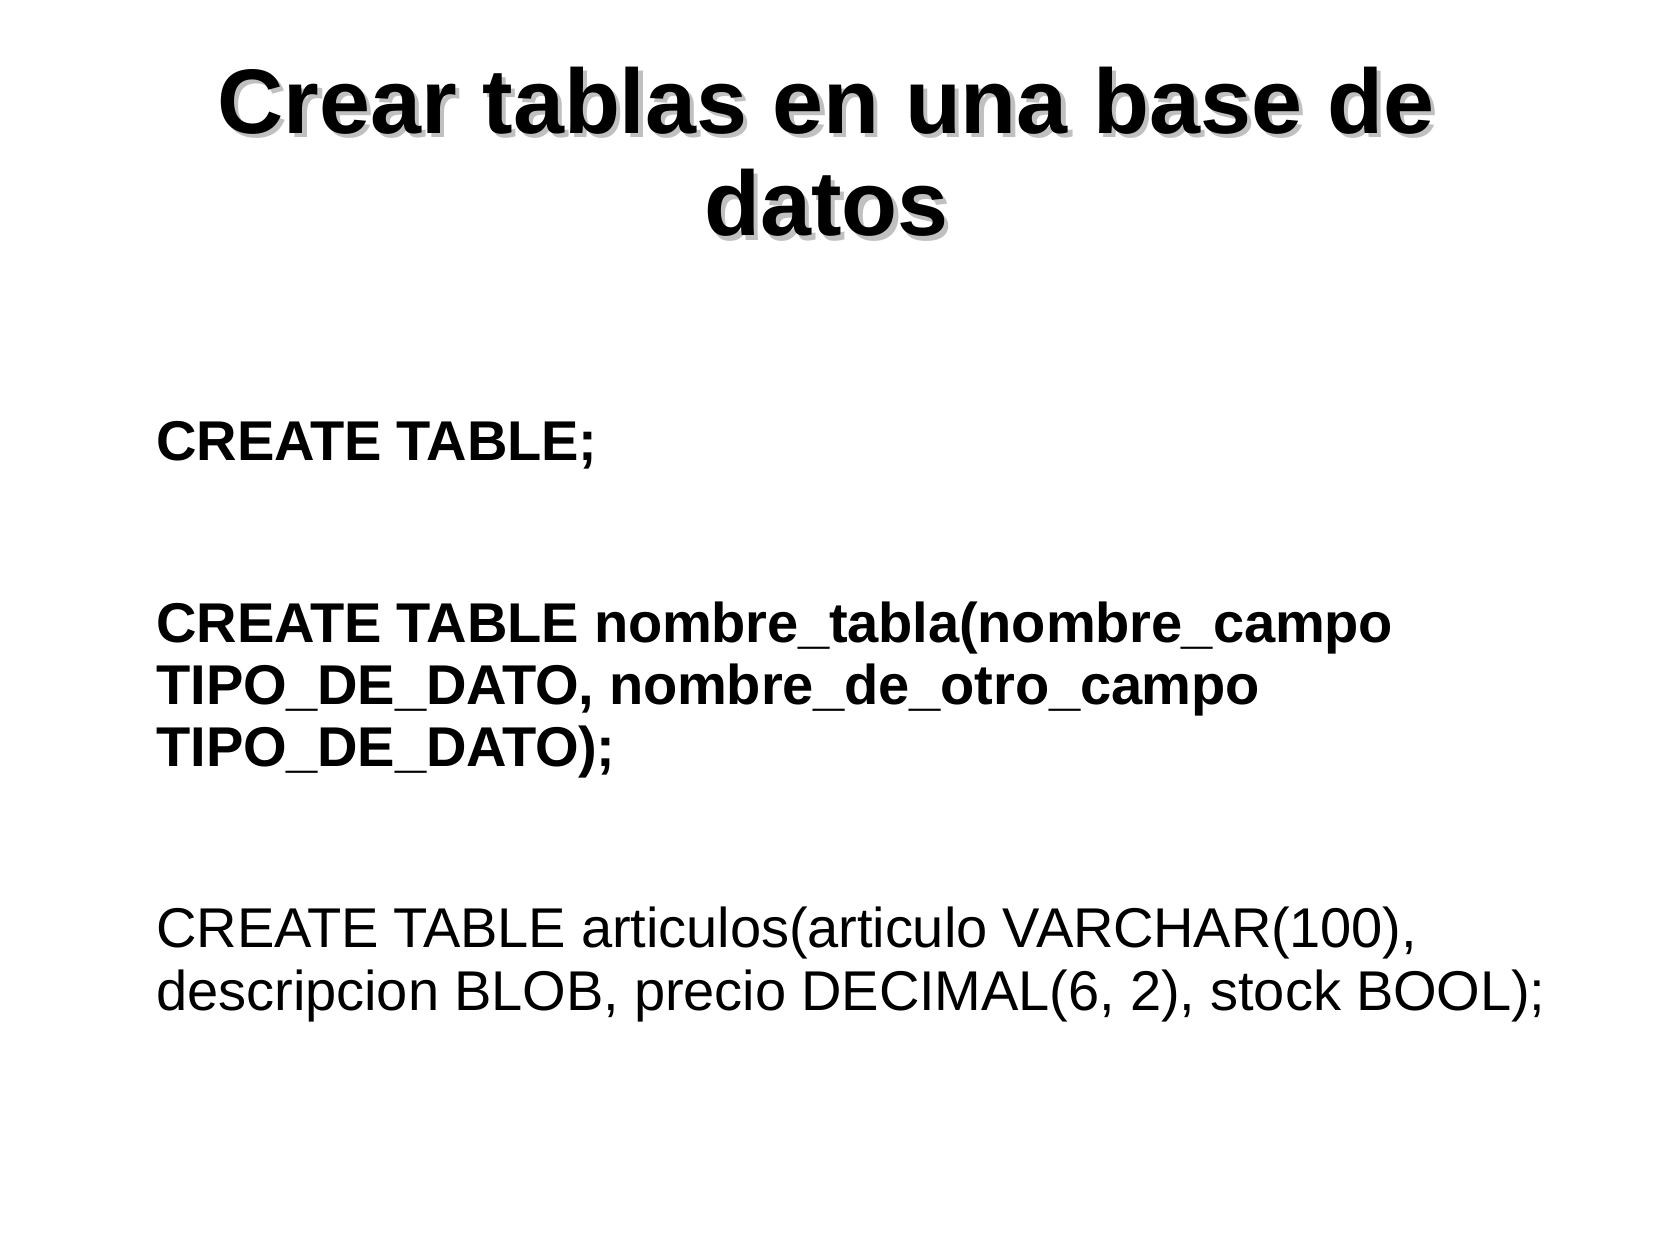

# Crear tablas en una base de datos
CREATE TABLE;
CREATE TABLE nombre_tabla(nombre_campo TIPO_DE_DATO, nombre_de_otro_campo TIPO_DE_DATO);
CREATE TABLE articulos(articulo VARCHAR(100), descripcion BLOB, precio DECIMAL(6, 2), stock BOOL);